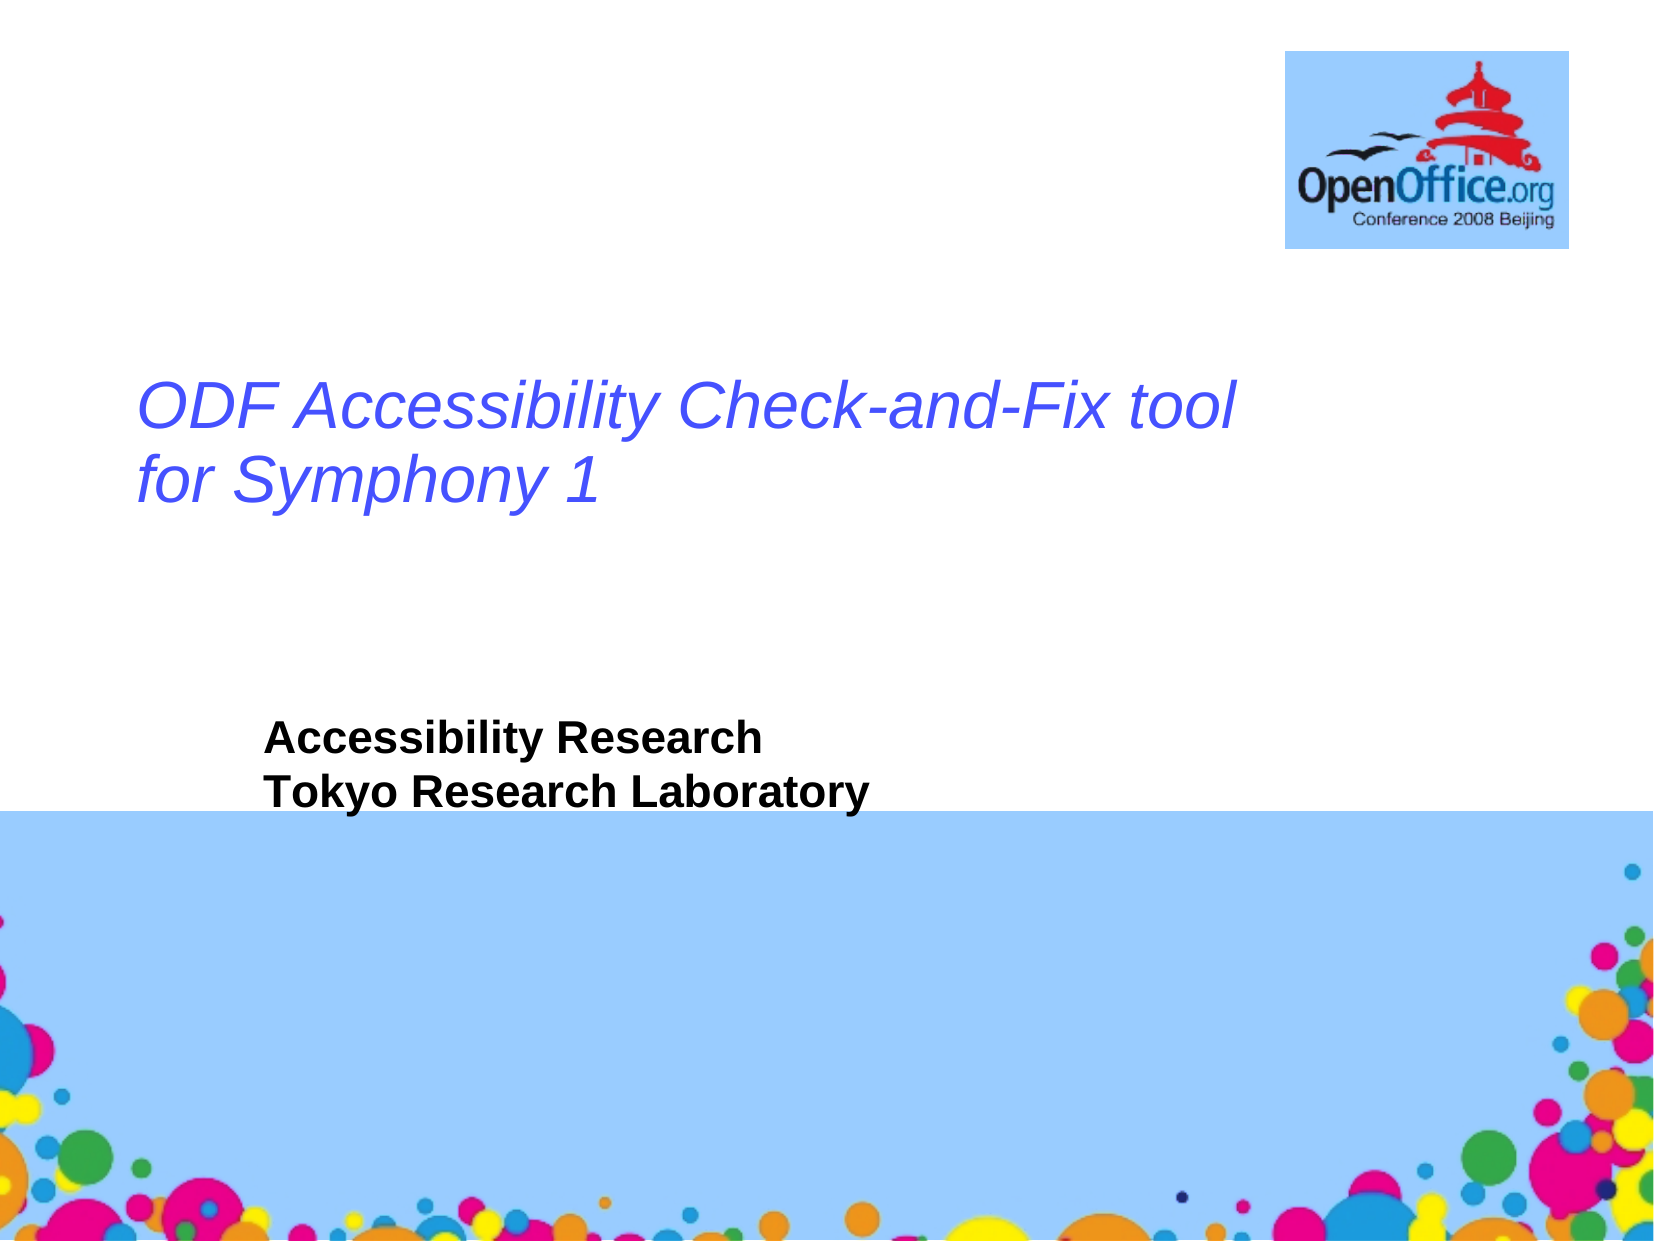

# ODF Accessibility Check-and-Fix tool for Symphony 1
Accessibility Research
Tokyo Research Laboratory